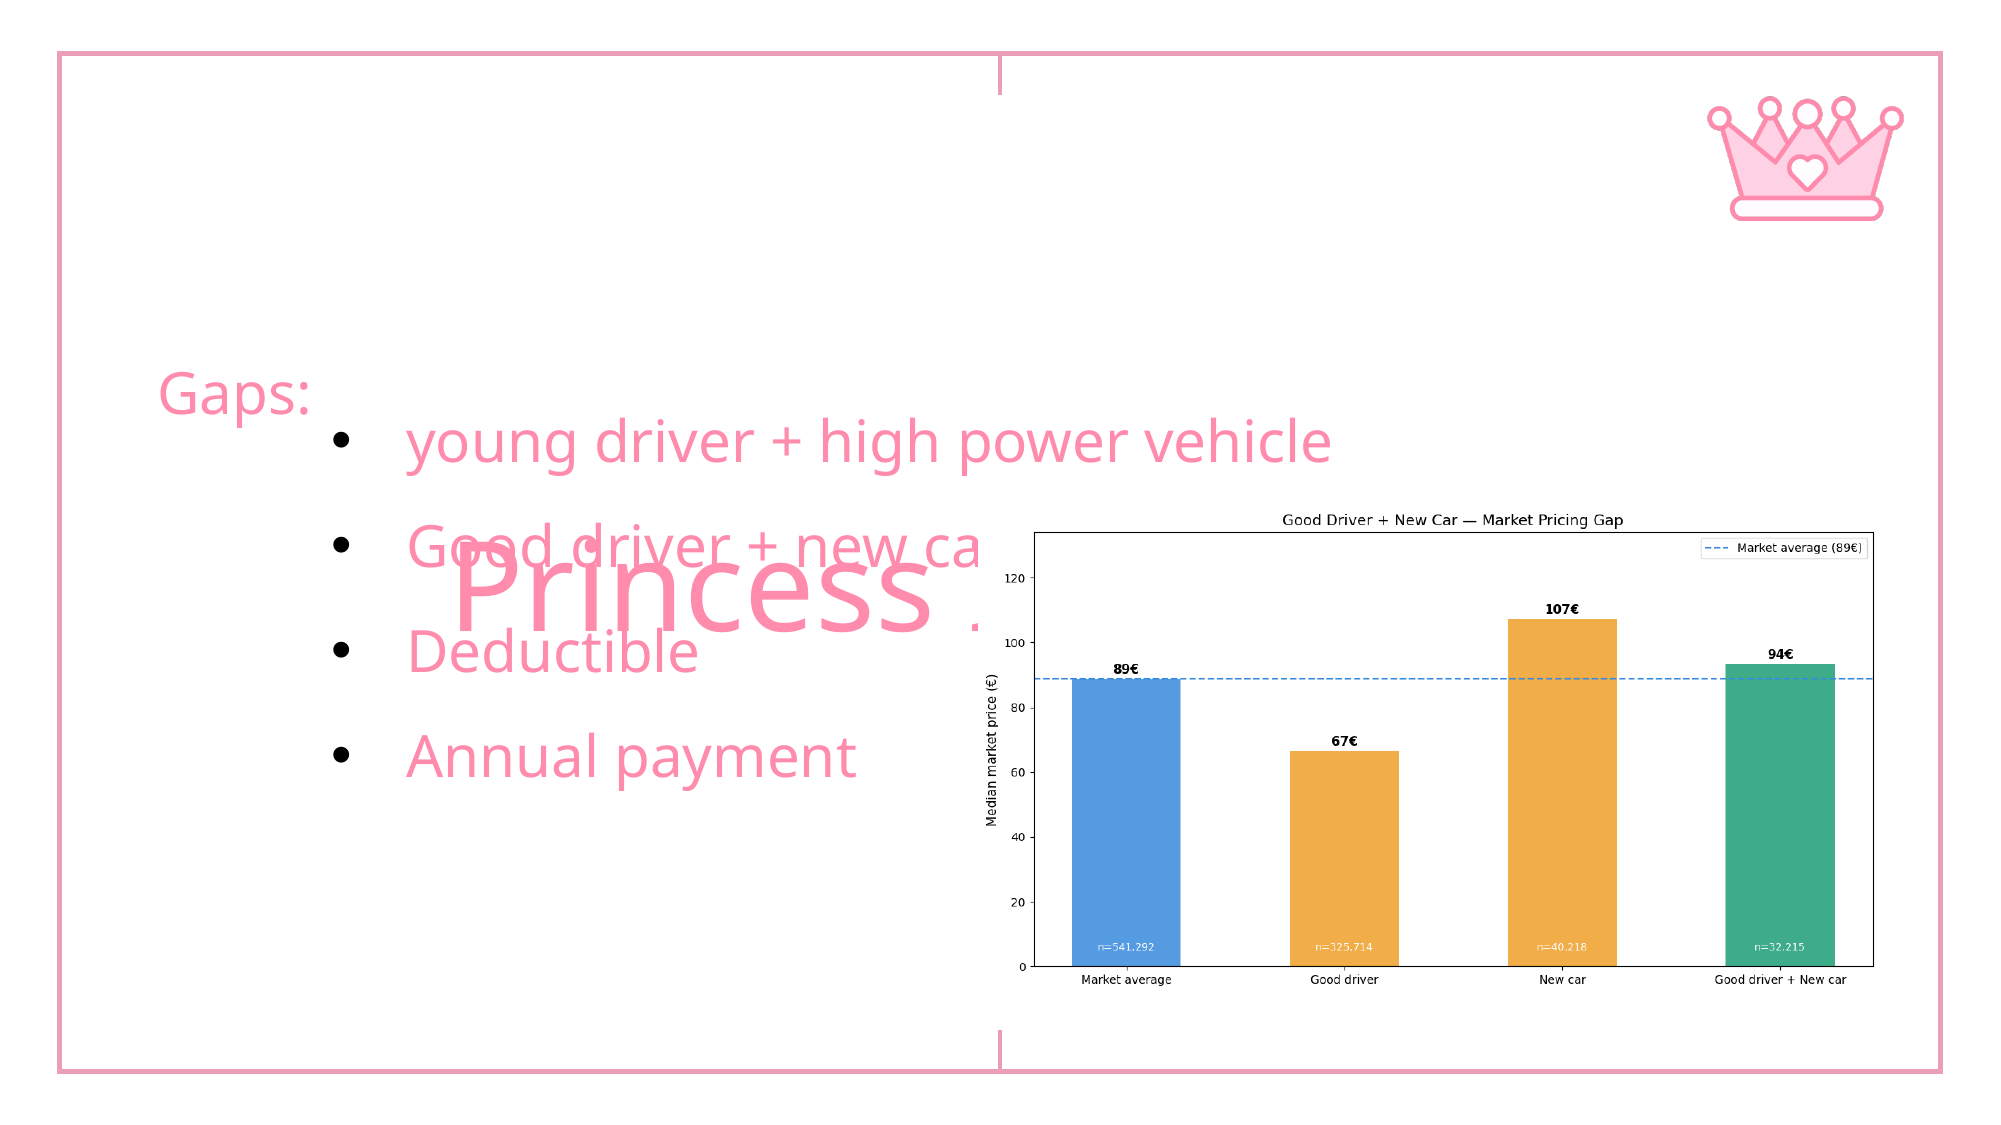

# Princess Insurence
Gaps:
young driver + high power vehicle
Good driver + new car
Deductible
Annual payment